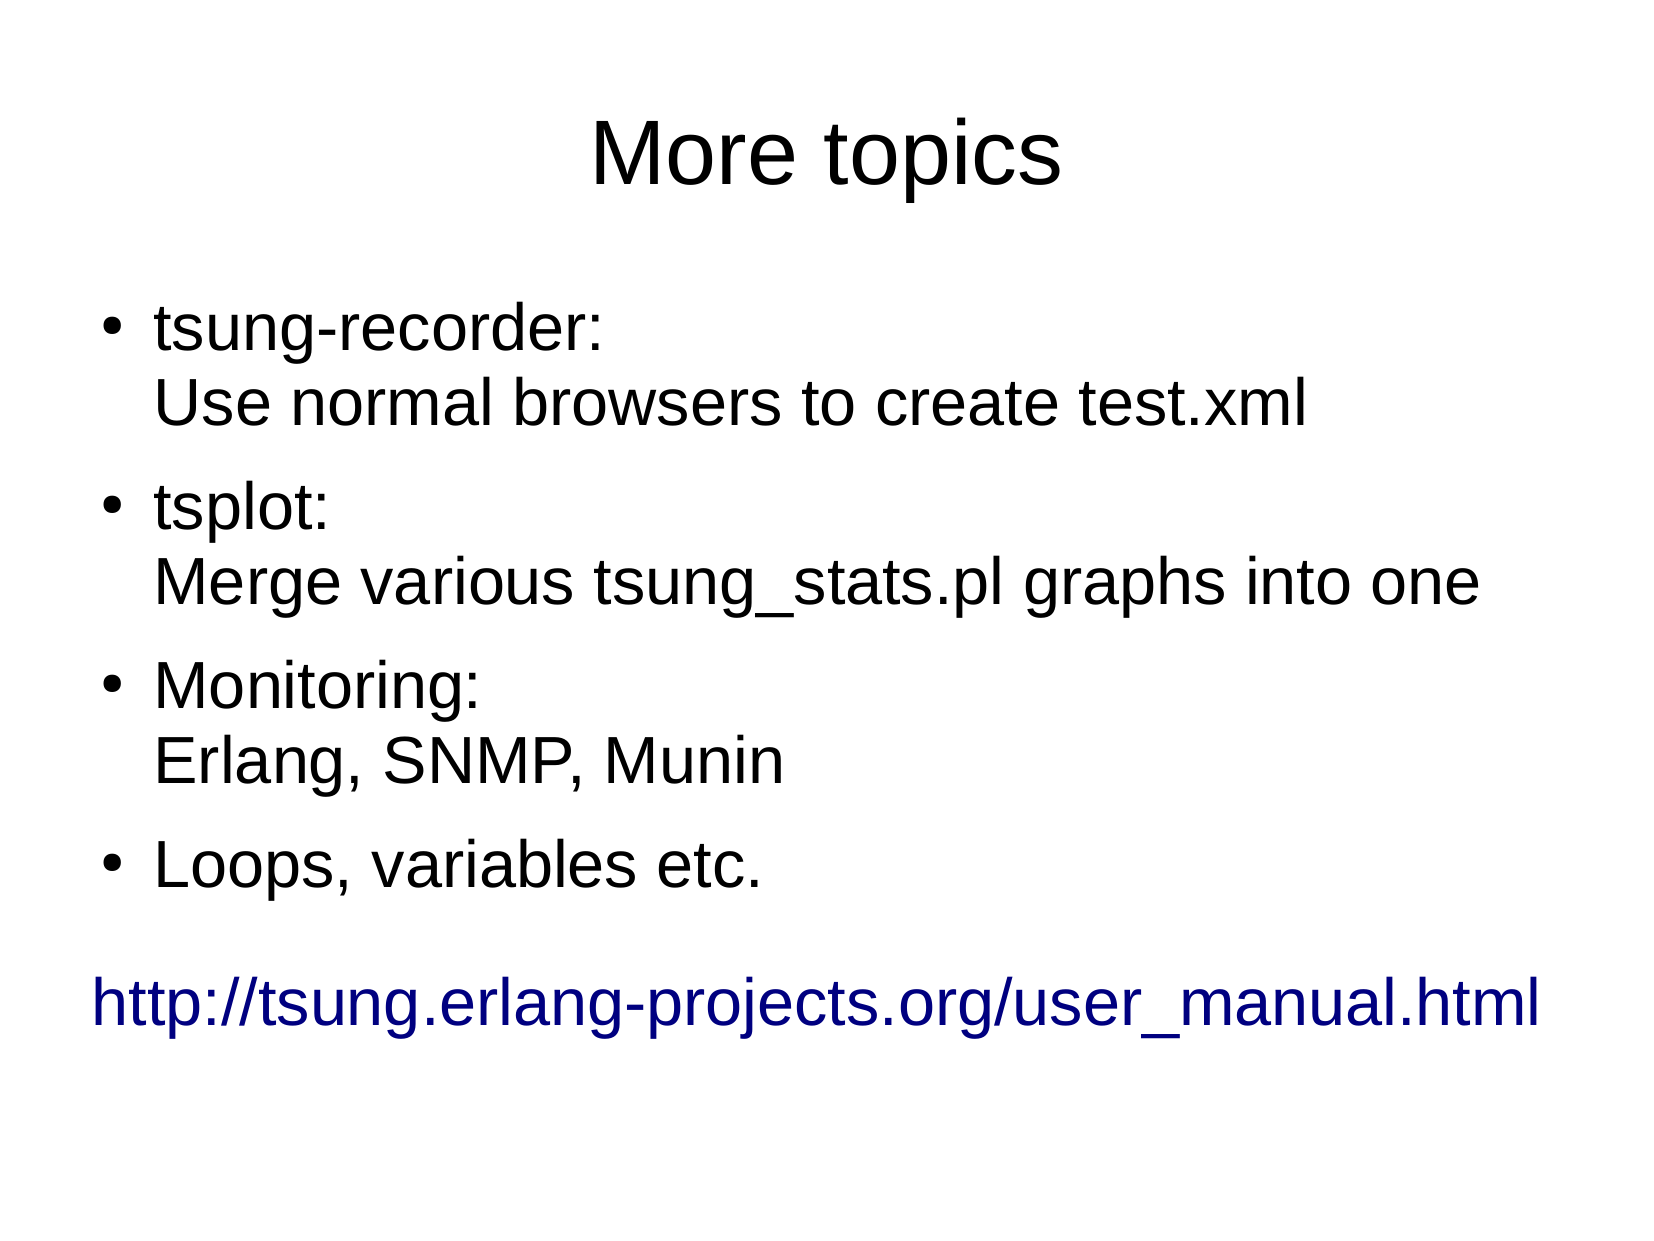

# More topics
tsung-recorder:
Use normal browsers to create test.xml
tsplot:
Merge various tsung_stats.pl graphs into one
Monitoring:
Erlang, SNMP, Munin
Loops, variables etc.
http://tsung.erlang-projects.org/user_manual.html